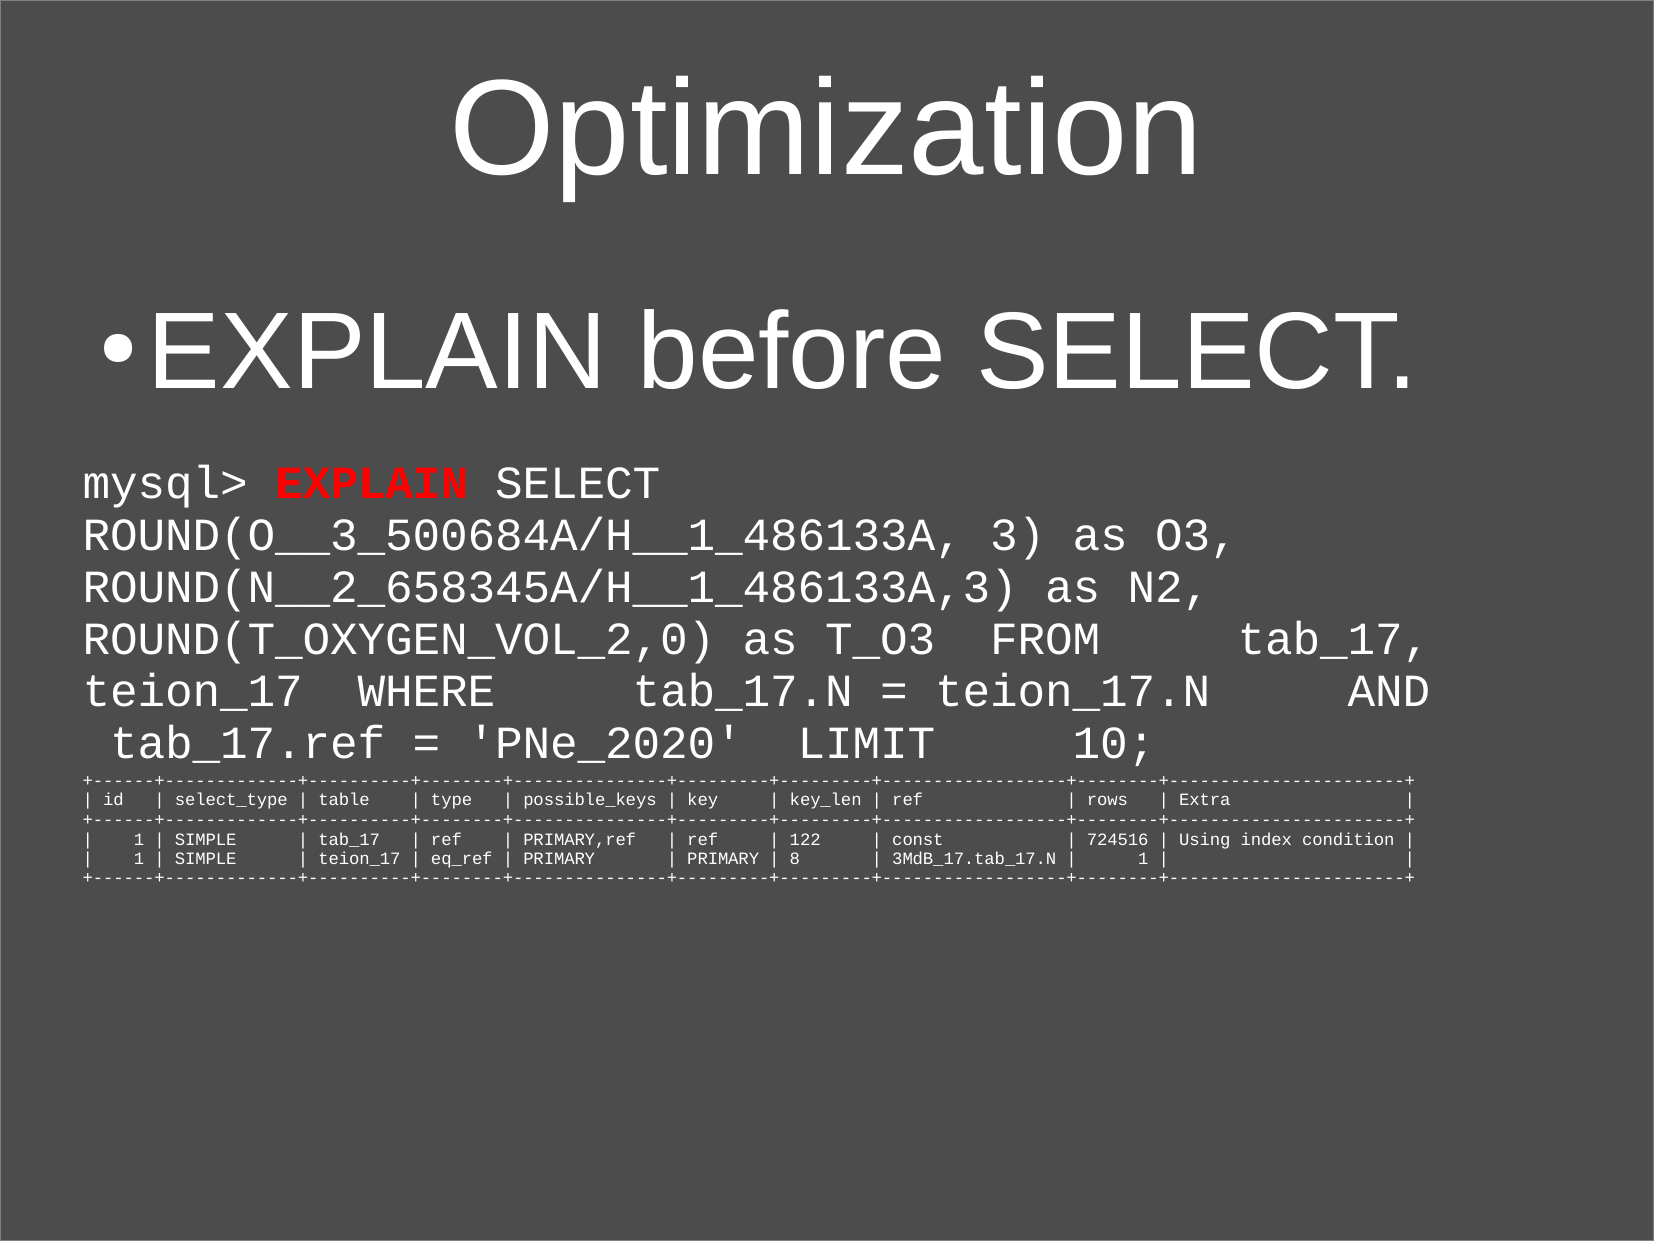

# Optimization
EXPLAIN before SELECT.
mysql> EXPLAIN SELECT ROUND(O__3_500684A/H__1_486133A, 3) as O3, ROUND(N__2_658345A/H__1_486133A,3) as N2, ROUND(T_OXYGEN_VOL_2,0) as T_O3 FROM tab_17, teion_17 WHERE tab_17.N = teion_17.N AND tab_17.ref = 'PNe_2020' LIMIT 10;
+------+-------------+----------+--------+---------------+---------+---------+------------------+--------+-----------------------+
| id | select_type | table | type | possible_keys | key | key_len | ref | rows | Extra |
+------+-------------+----------+--------+---------------+---------+---------+------------------+--------+-----------------------+
| 1 | SIMPLE | tab_17 | ref | PRIMARY,ref | ref | 122 | const | 724516 | Using index condition |
| 1 | SIMPLE | teion_17 | eq_ref | PRIMARY | PRIMARY | 8 | 3MdB_17.tab_17.N | 1 | |
+------+-------------+----------+--------+---------------+---------+---------+------------------+--------+-----------------------+